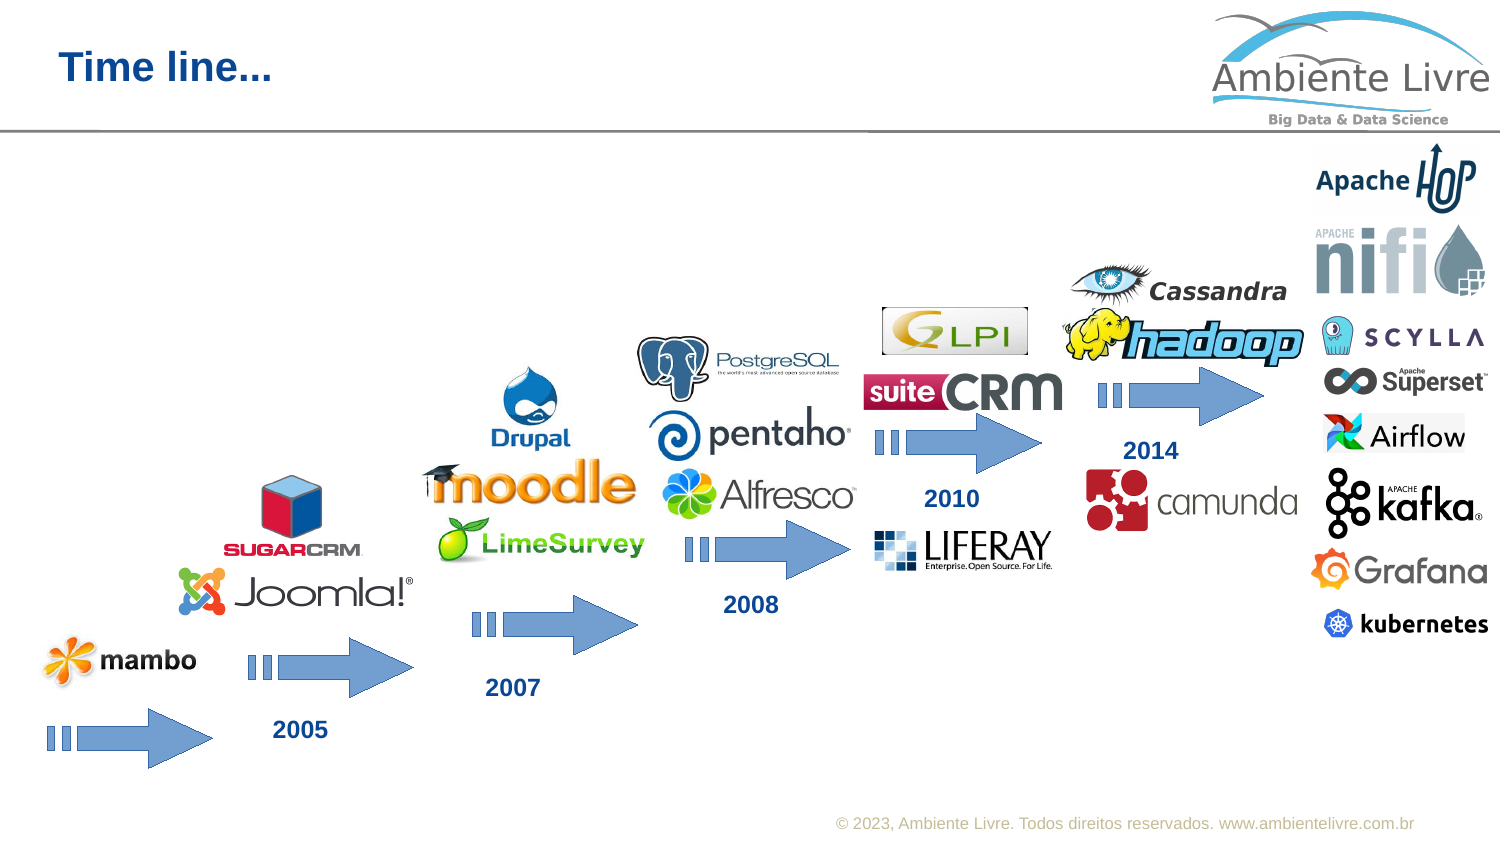

# Time line...
2014
2010
2008
2007
2005